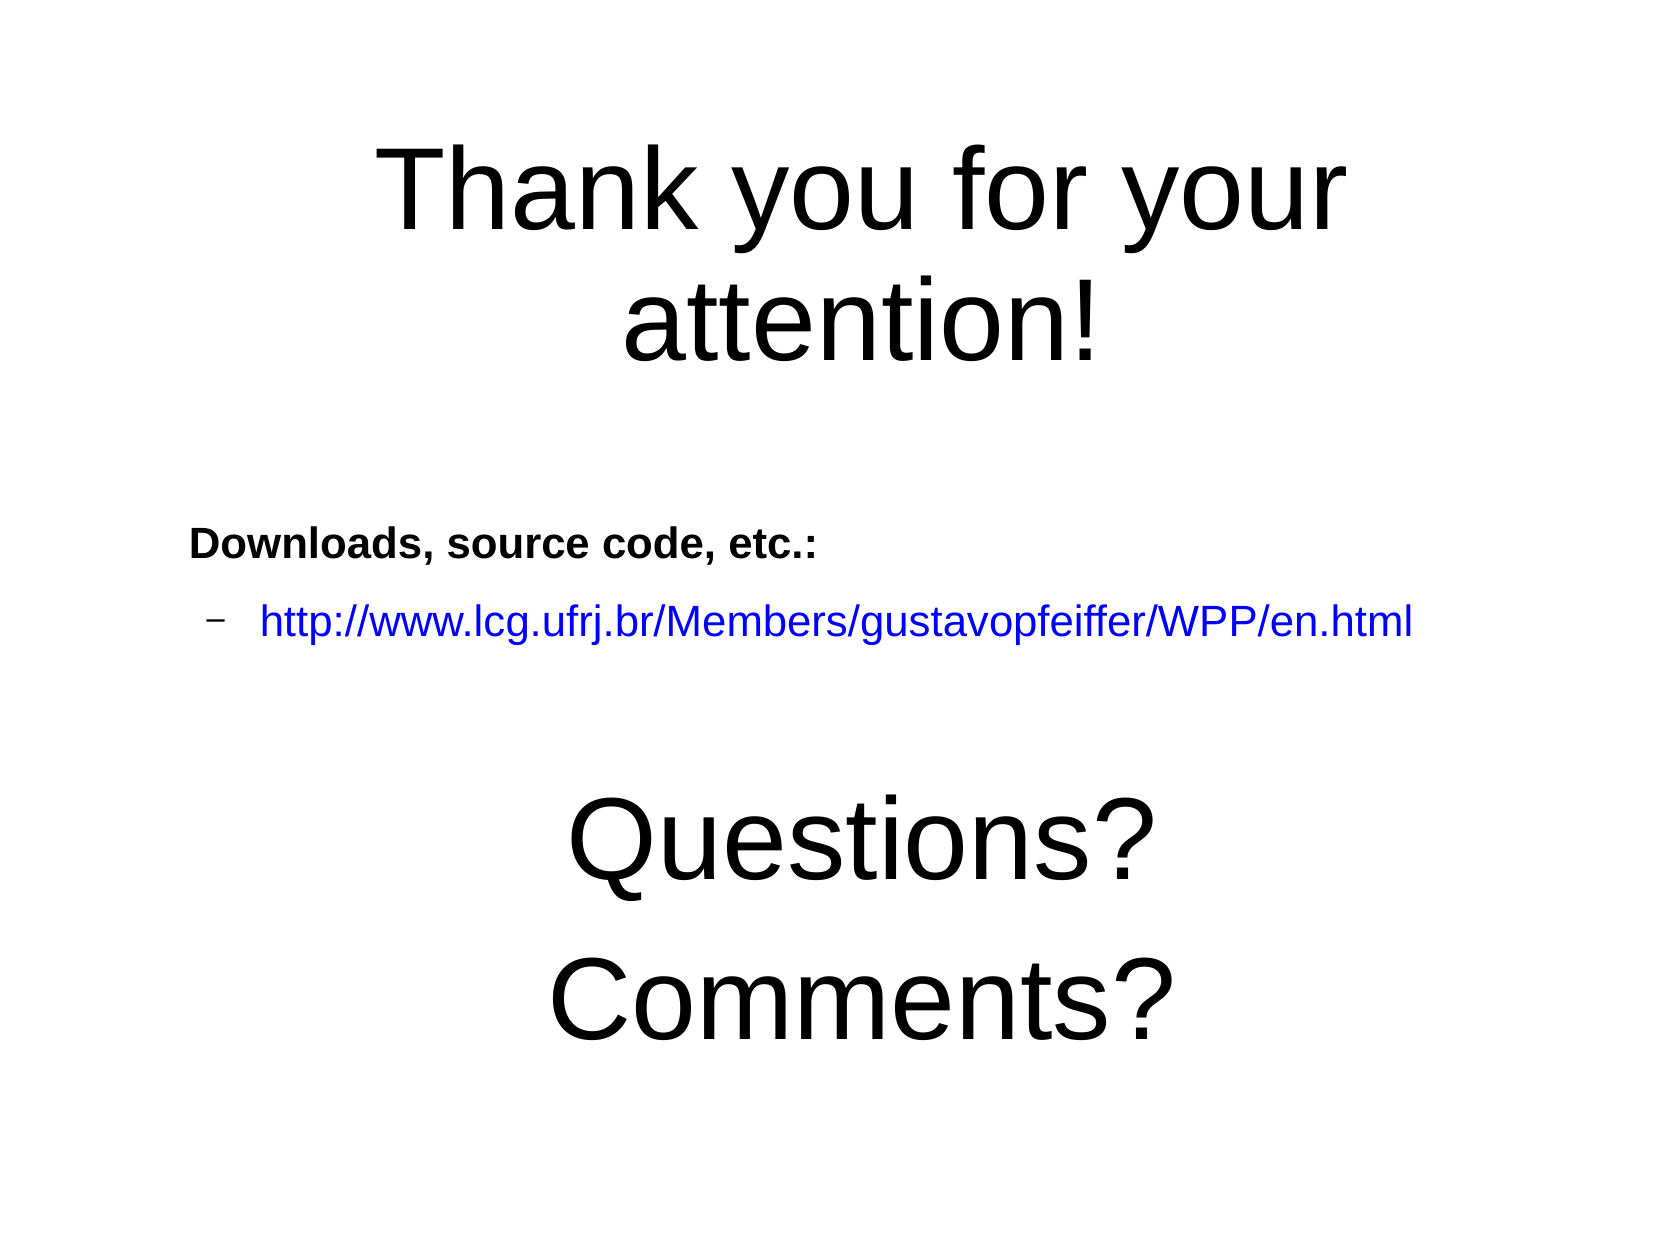

# Thank you for your attention!
Downloads, source code, etc.:
http://www.lcg.ufrj.br/Members/gustavopfeiffer/WPP/en.html
Questions?
Comments?